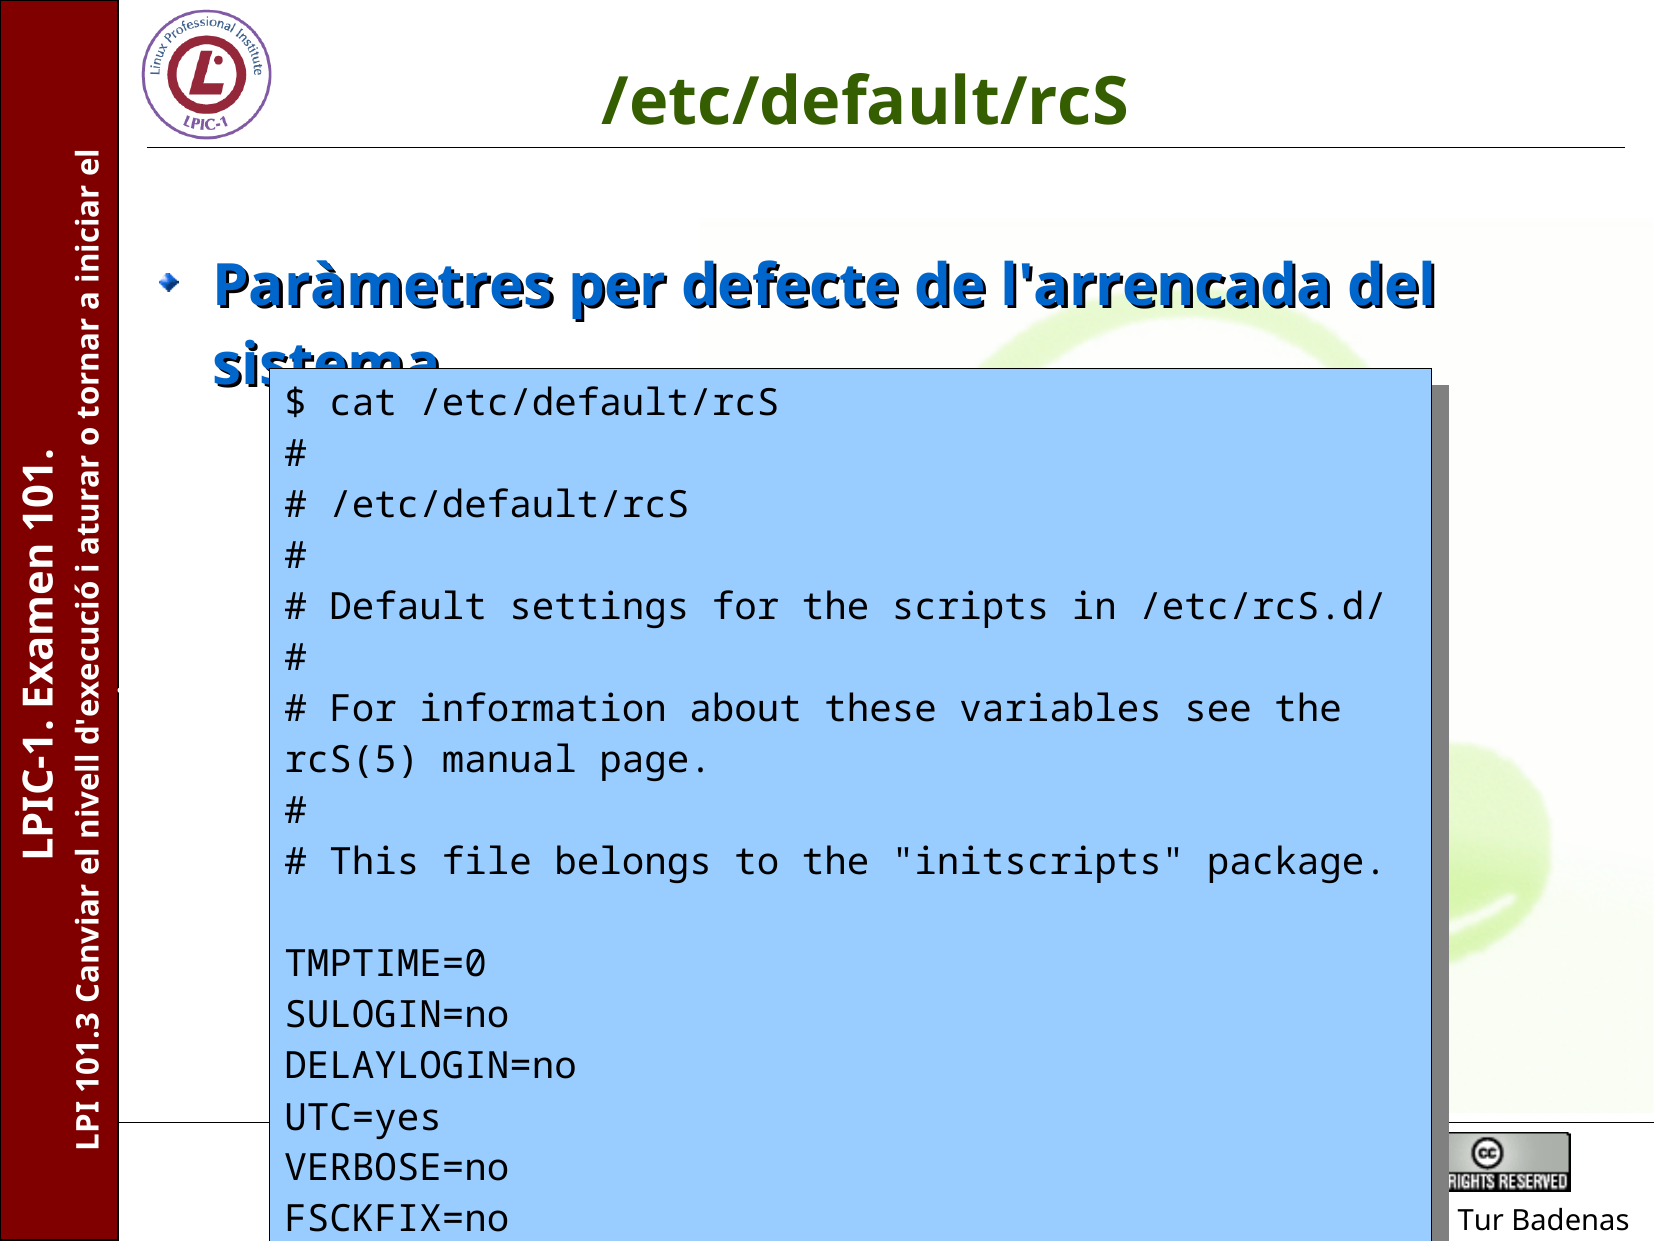

# /etc/default/rcS
Paràmetres per defecte de l'arrencada del sistema
$ cat /etc/default/rcS
#
# /etc/default/rcS
#
# Default settings for the scripts in /etc/rcS.d/
#
# For information about these variables see the rcS(5) manual page.
#
# This file belongs to the "initscripts" package.
TMPTIME=0
SULOGIN=no
DELAYLOGIN=no
UTC=yes
VERBOSE=no
FSCKFIX=no